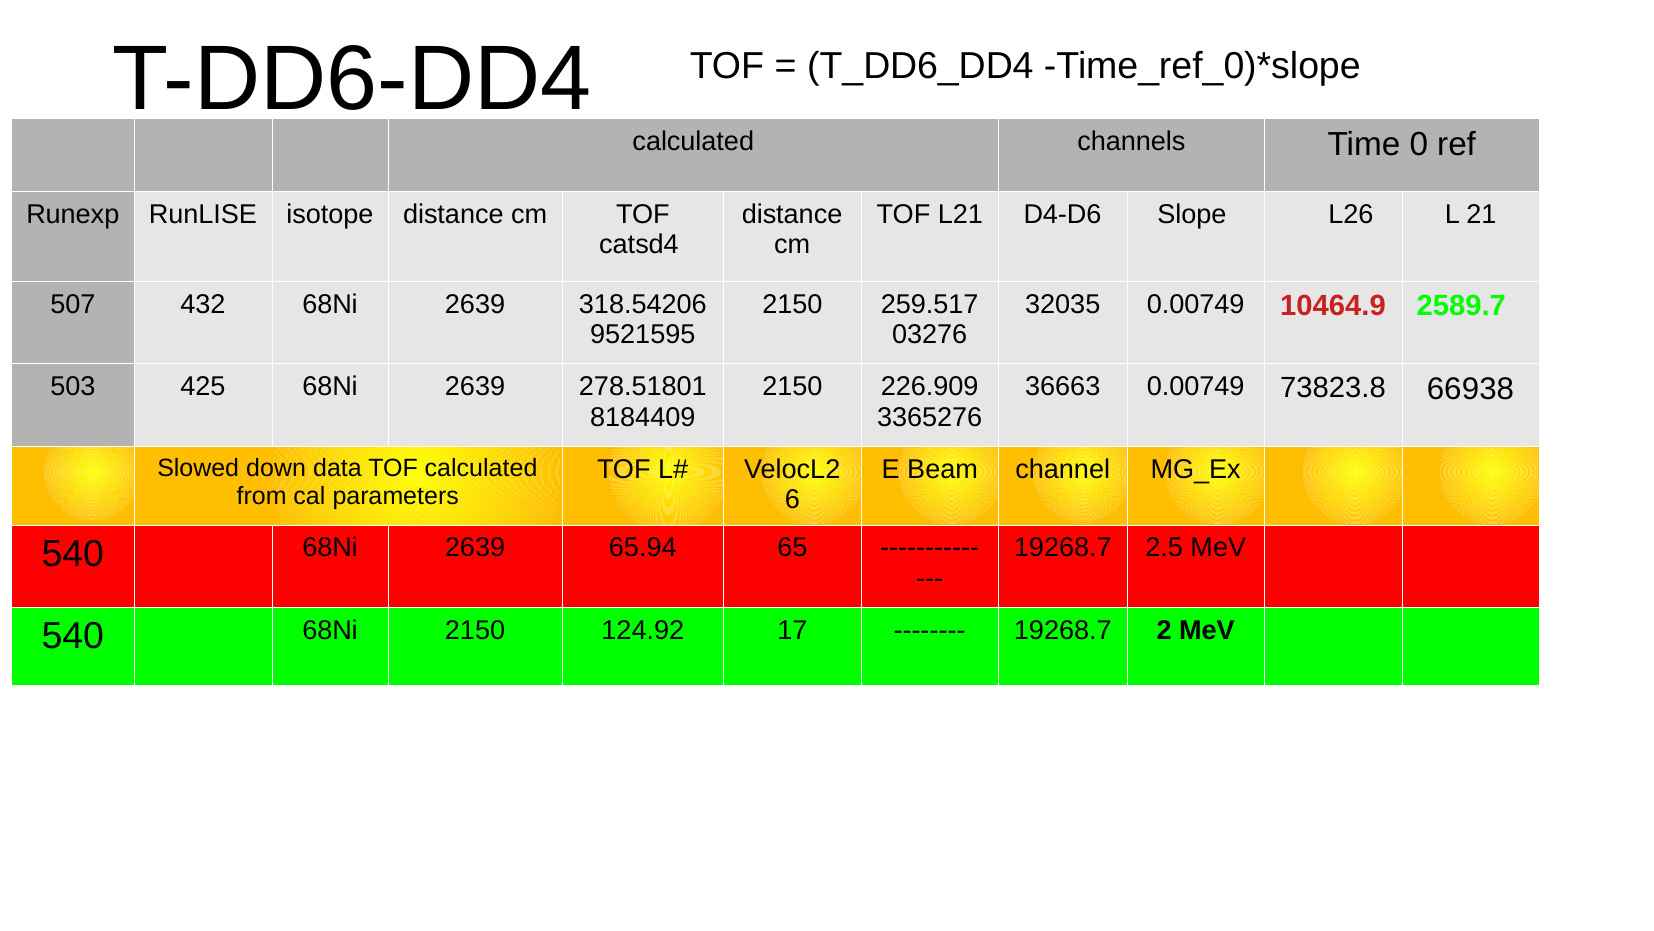

# T-DD6-DD4
TOF = (T_DD6_DD4 -Time_ref_0)*slope
| | | | calculated | | | | channels | | Time 0 ref | |
| --- | --- | --- | --- | --- | --- | --- | --- | --- | --- | --- |
| Runexp | RunLISE | isotope | distance cm | TOF catsd4 | distance cm | TOF L21 | D4-D6 | Slope | L26 | L 21 |
| 507 | 432 | 68Ni | 2639 | 318.542069521595 | 2150 | 259.51703276 | 32035 | 0.00749 | 10464.9 | 2589.7 |
| 503 | 425 | 68Ni | 2639 | 278.518018184409 | 2150 | 226.9093365276 | 36663 | 0.00749 | 73823.8 | 66938 |
| | Slowed down data TOF calculated from cal parameters | | | TOF L# | VelocL26 | E Beam | channel | MG\_Ex | | |
| 540 | | 68Ni | 2639 | 65.94 | 65 | -------------- | 19268.7 | 2.5 MeV | | |
| 540 | | 68Ni | 2150 | 124.92 | 17 | -------- | 19268.7 | 2 MeV | | |